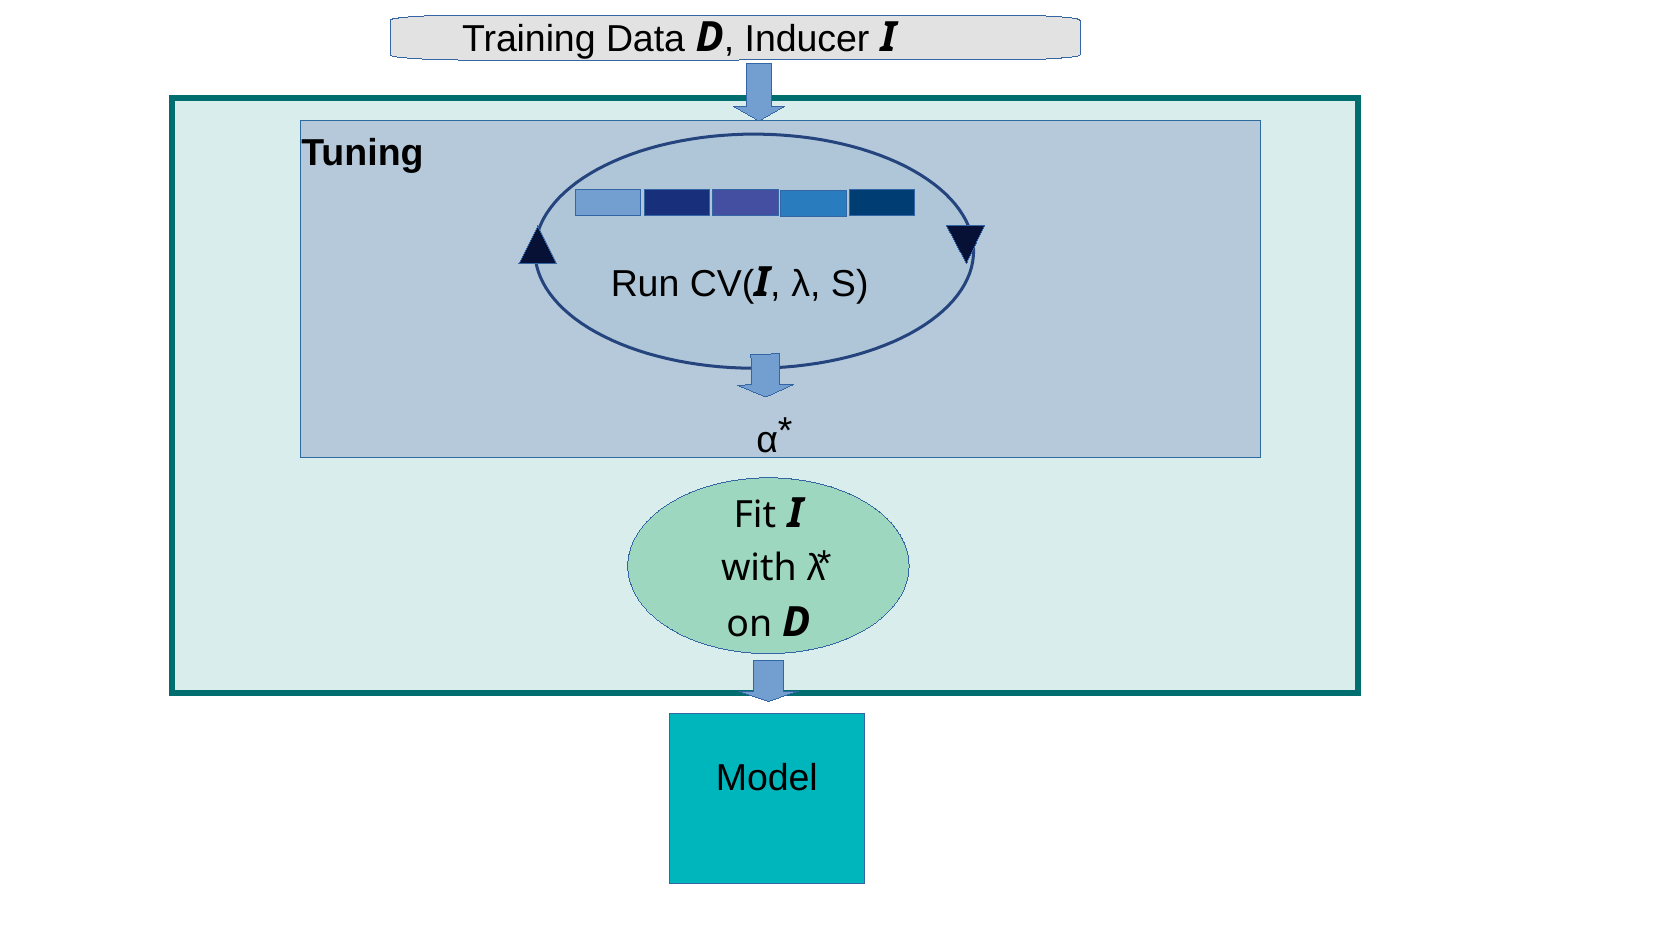

Training Data D, Inducer I
Tuning
Run CV(I, λ, S)
*
α
Fit I
 with λ
on D
*
Model